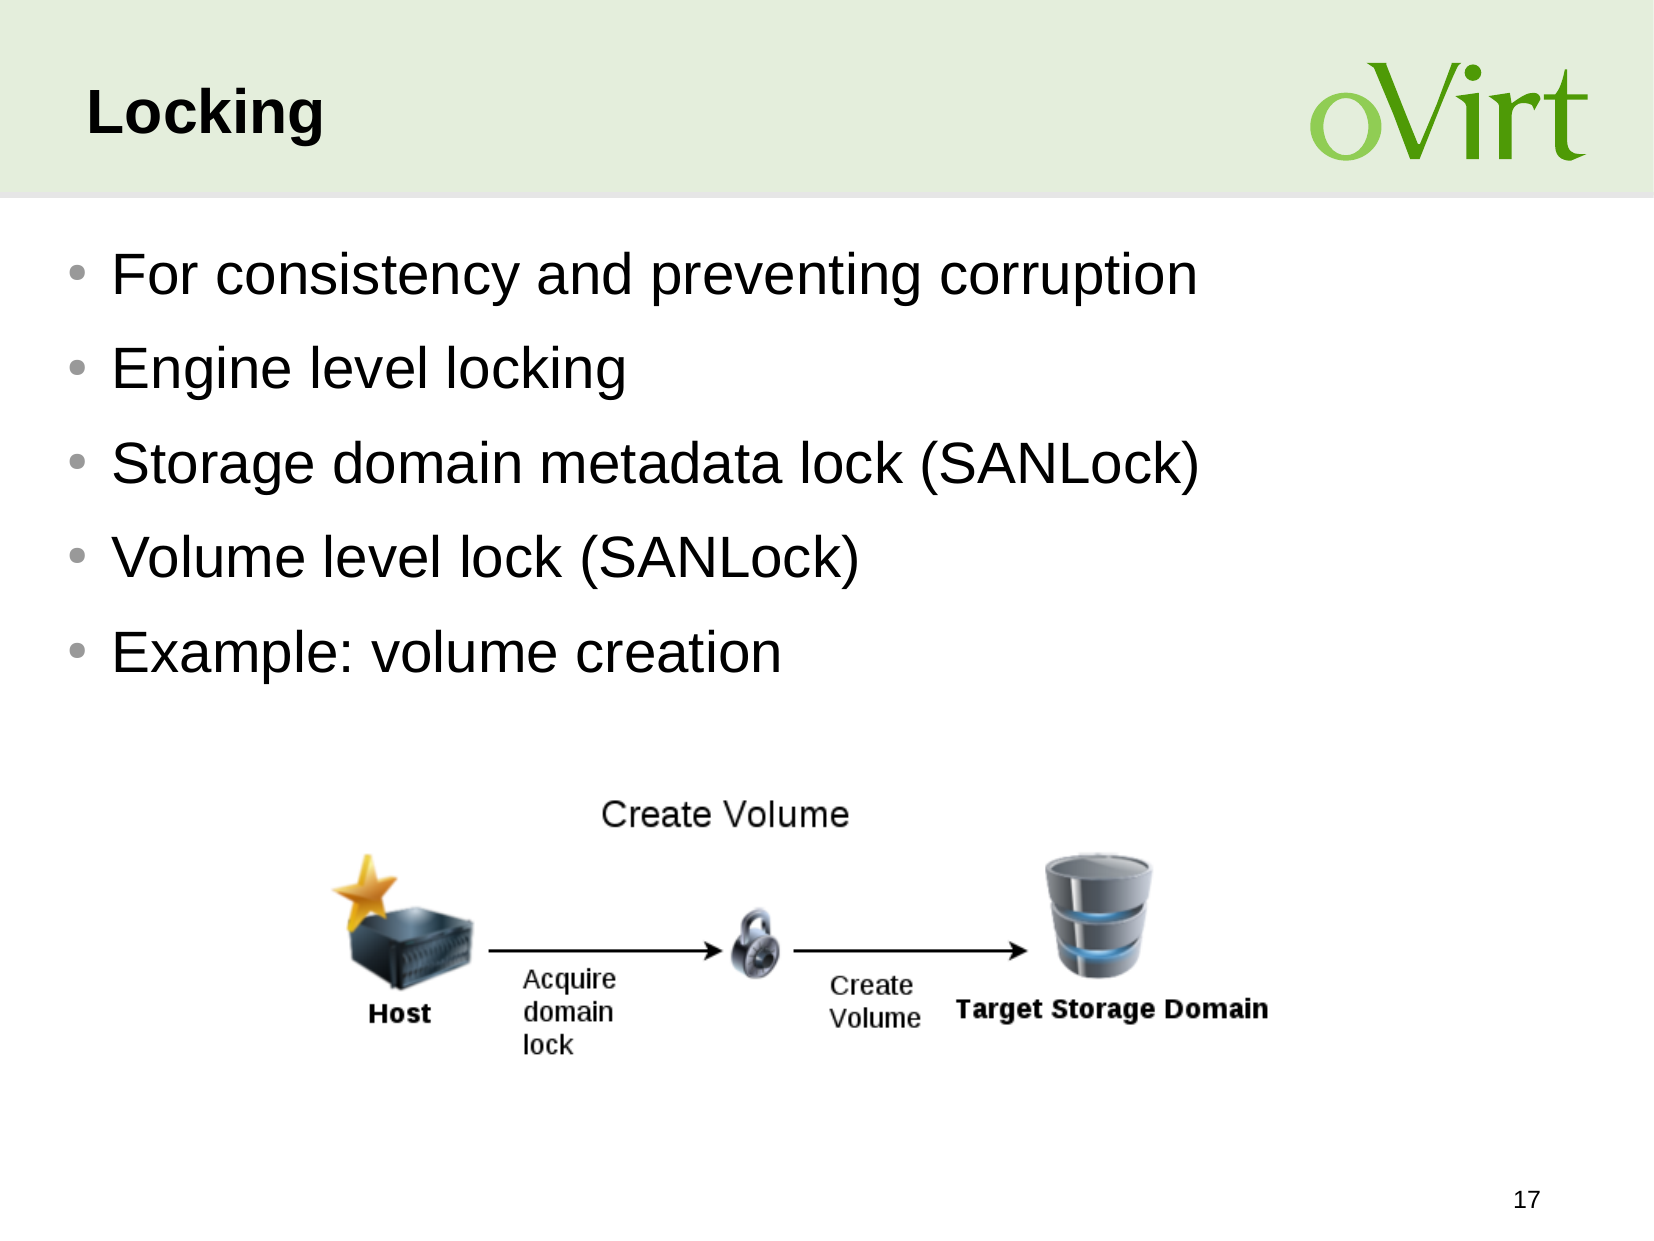

# Locking
For consistency and preventing corruption
Engine level locking
Storage domain metadata lock (SANLock)
Volume level lock (SANLock)
Example: volume creation